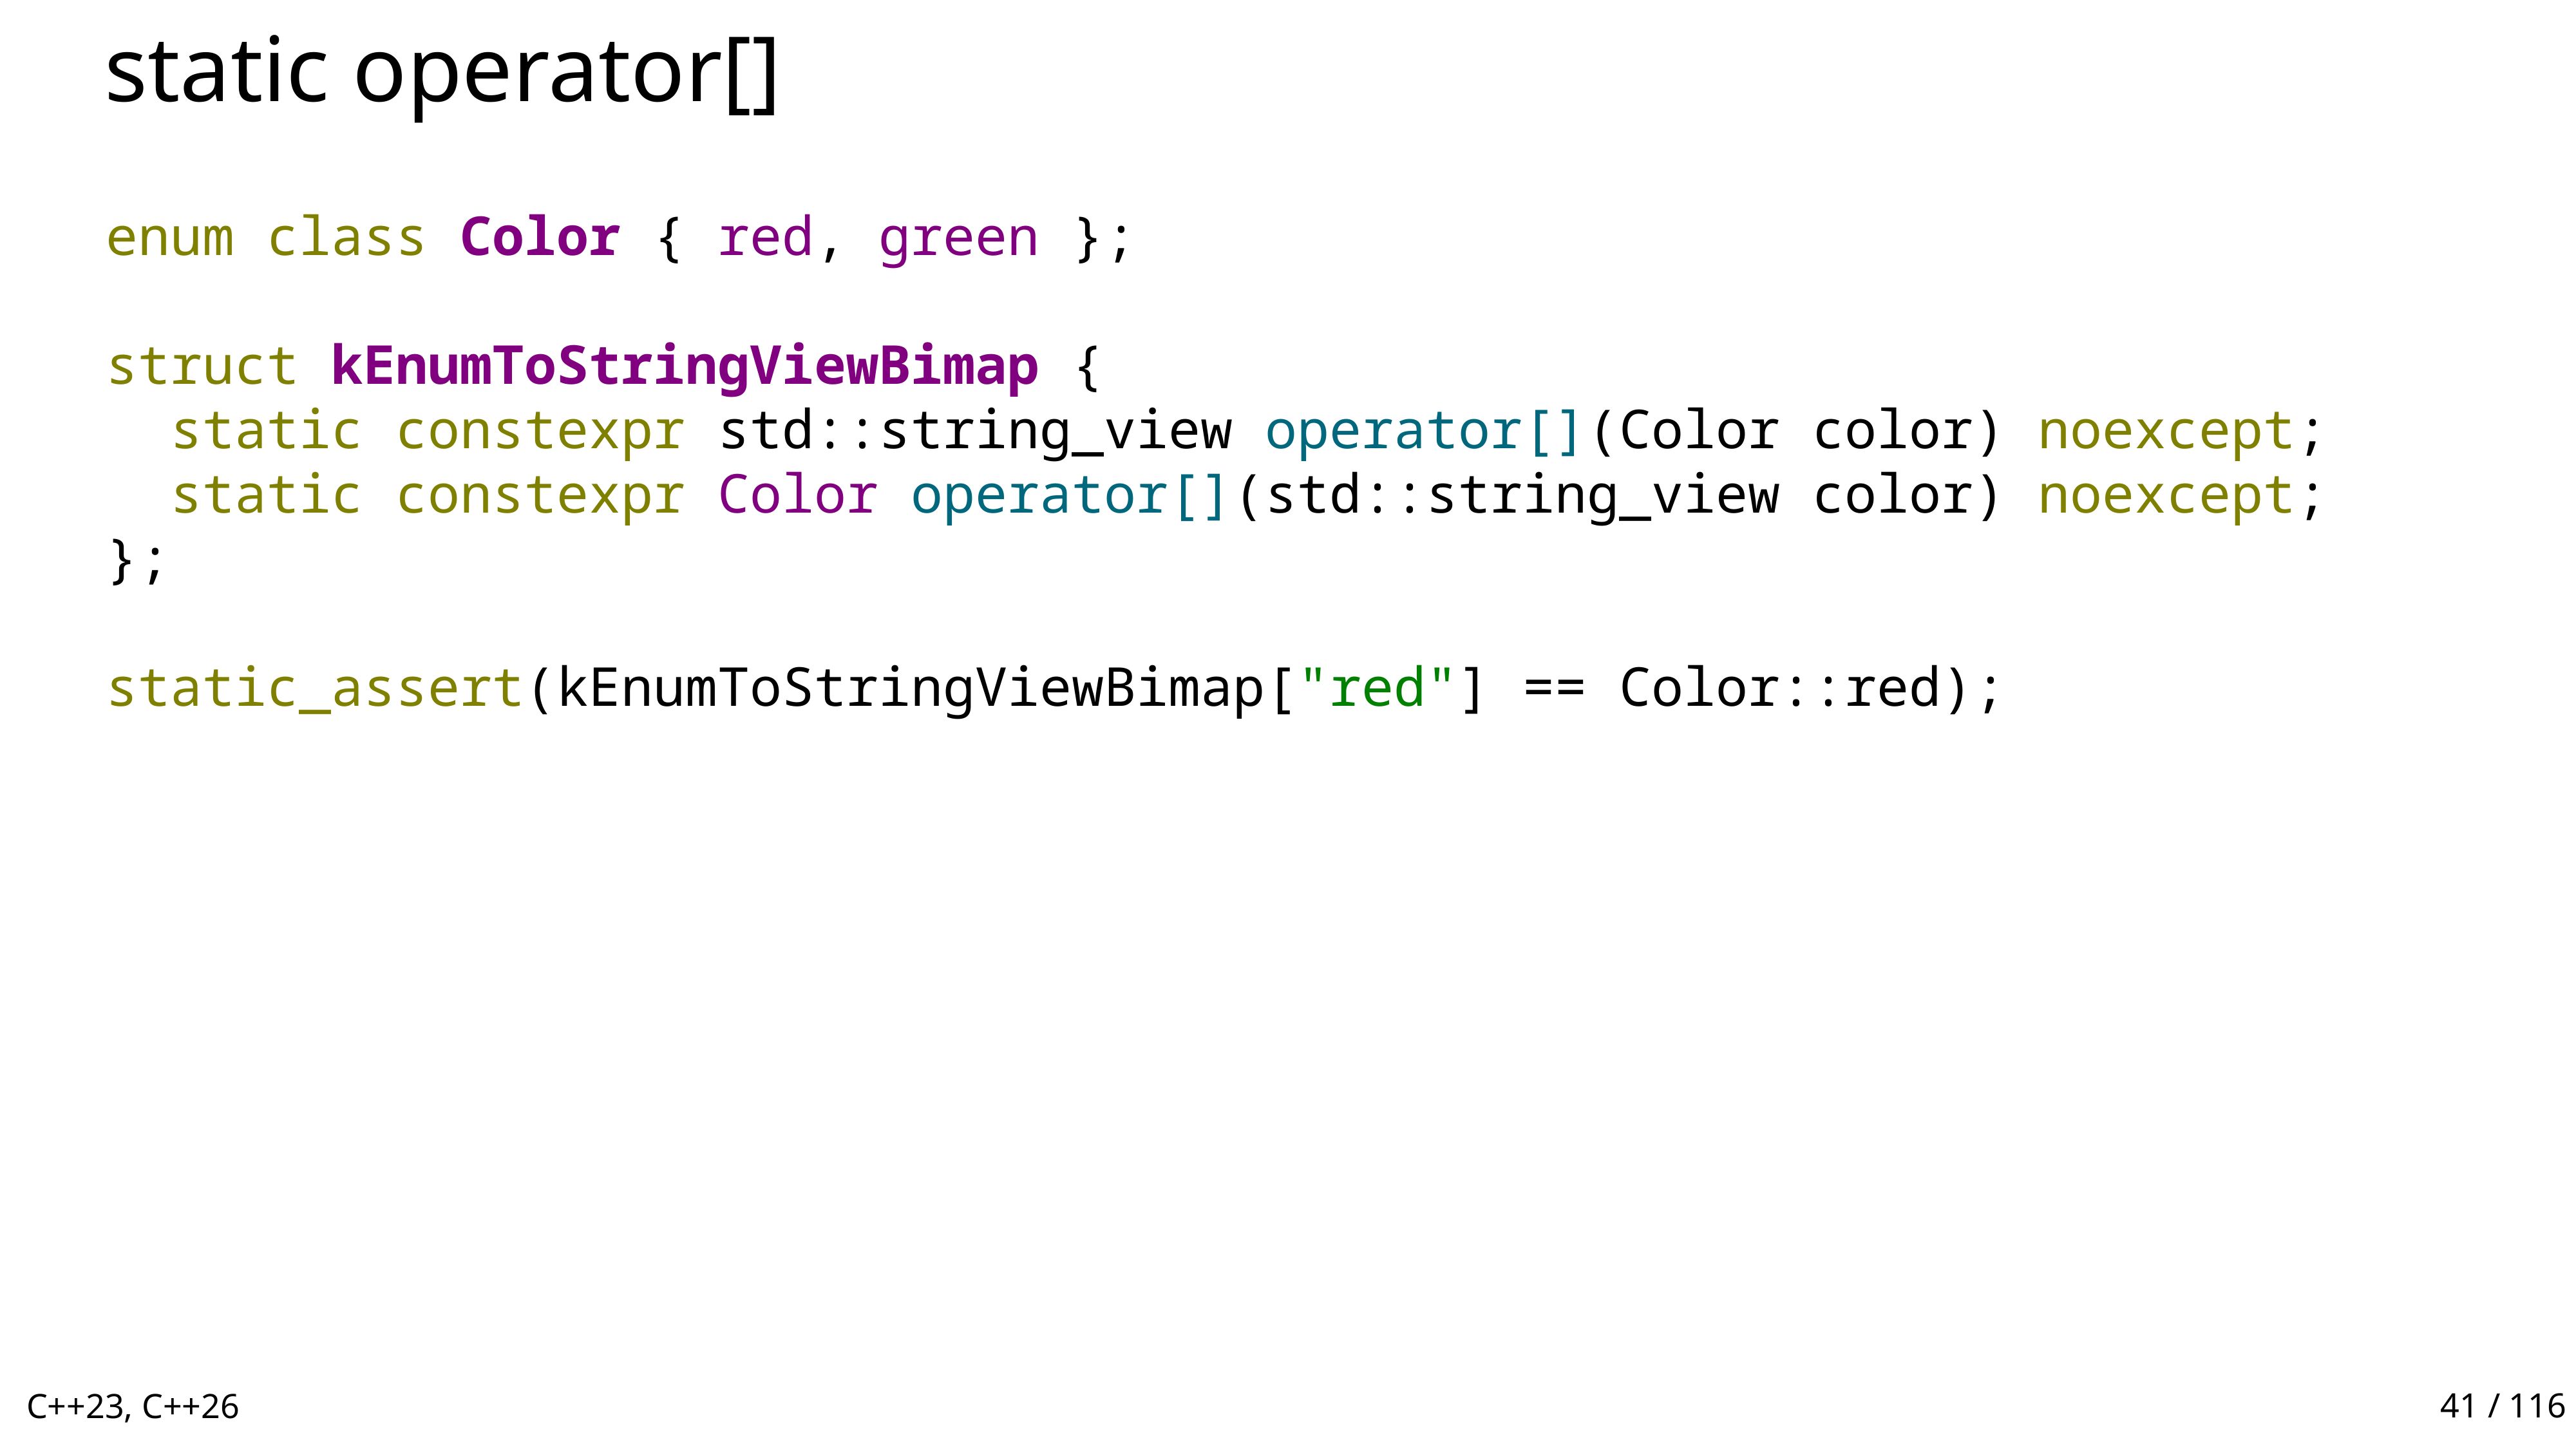

static operator[]
# enum class Color { red, green };
struct kEnumToStringViewBimap {
 static constexpr std::string_view operator[](Color color) noexcept;
 static constexpr Color operator[](std::string_view color) noexcept;
};
static_assert(kEnumToStringViewBimap["red"] == Color::red);
C++23, C++26